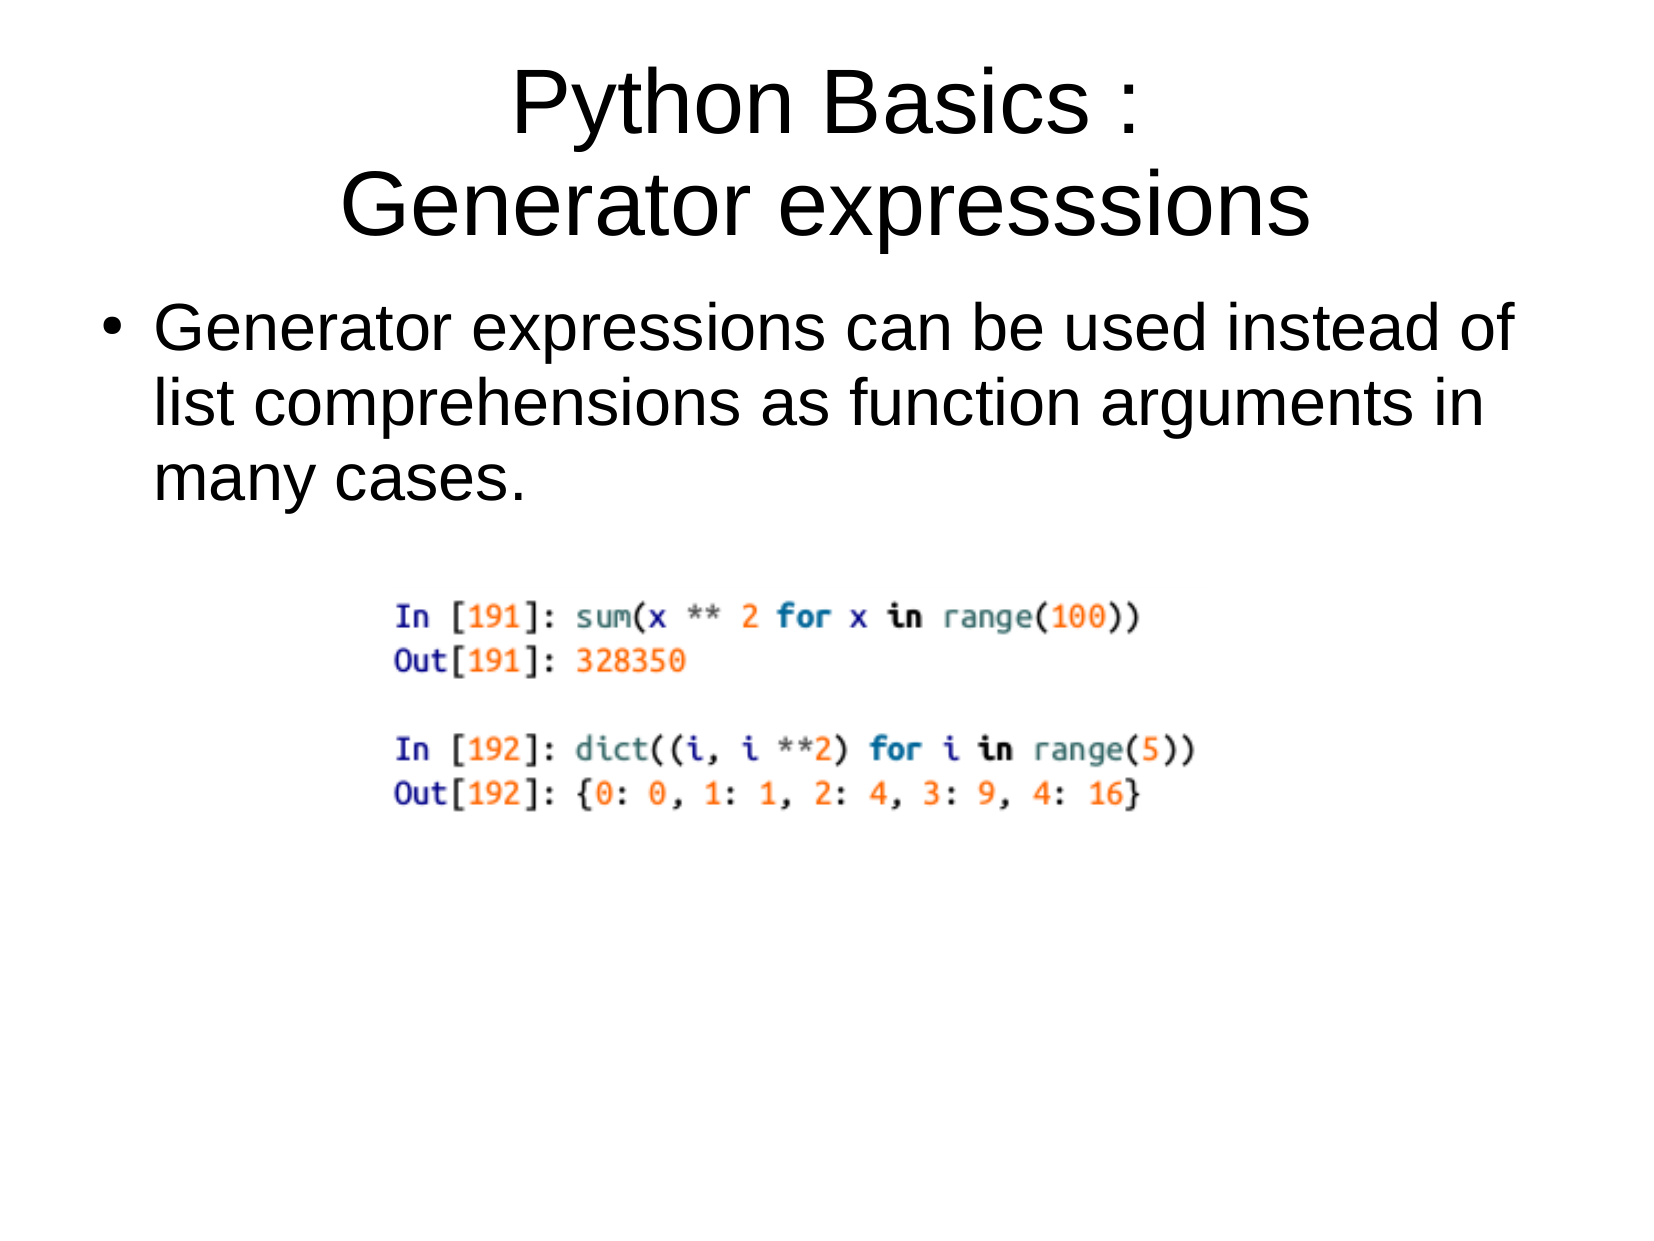

# Python Basics : Generator expresssions
Generator expressions can be used instead of list comprehensions as function arguments in many cases.